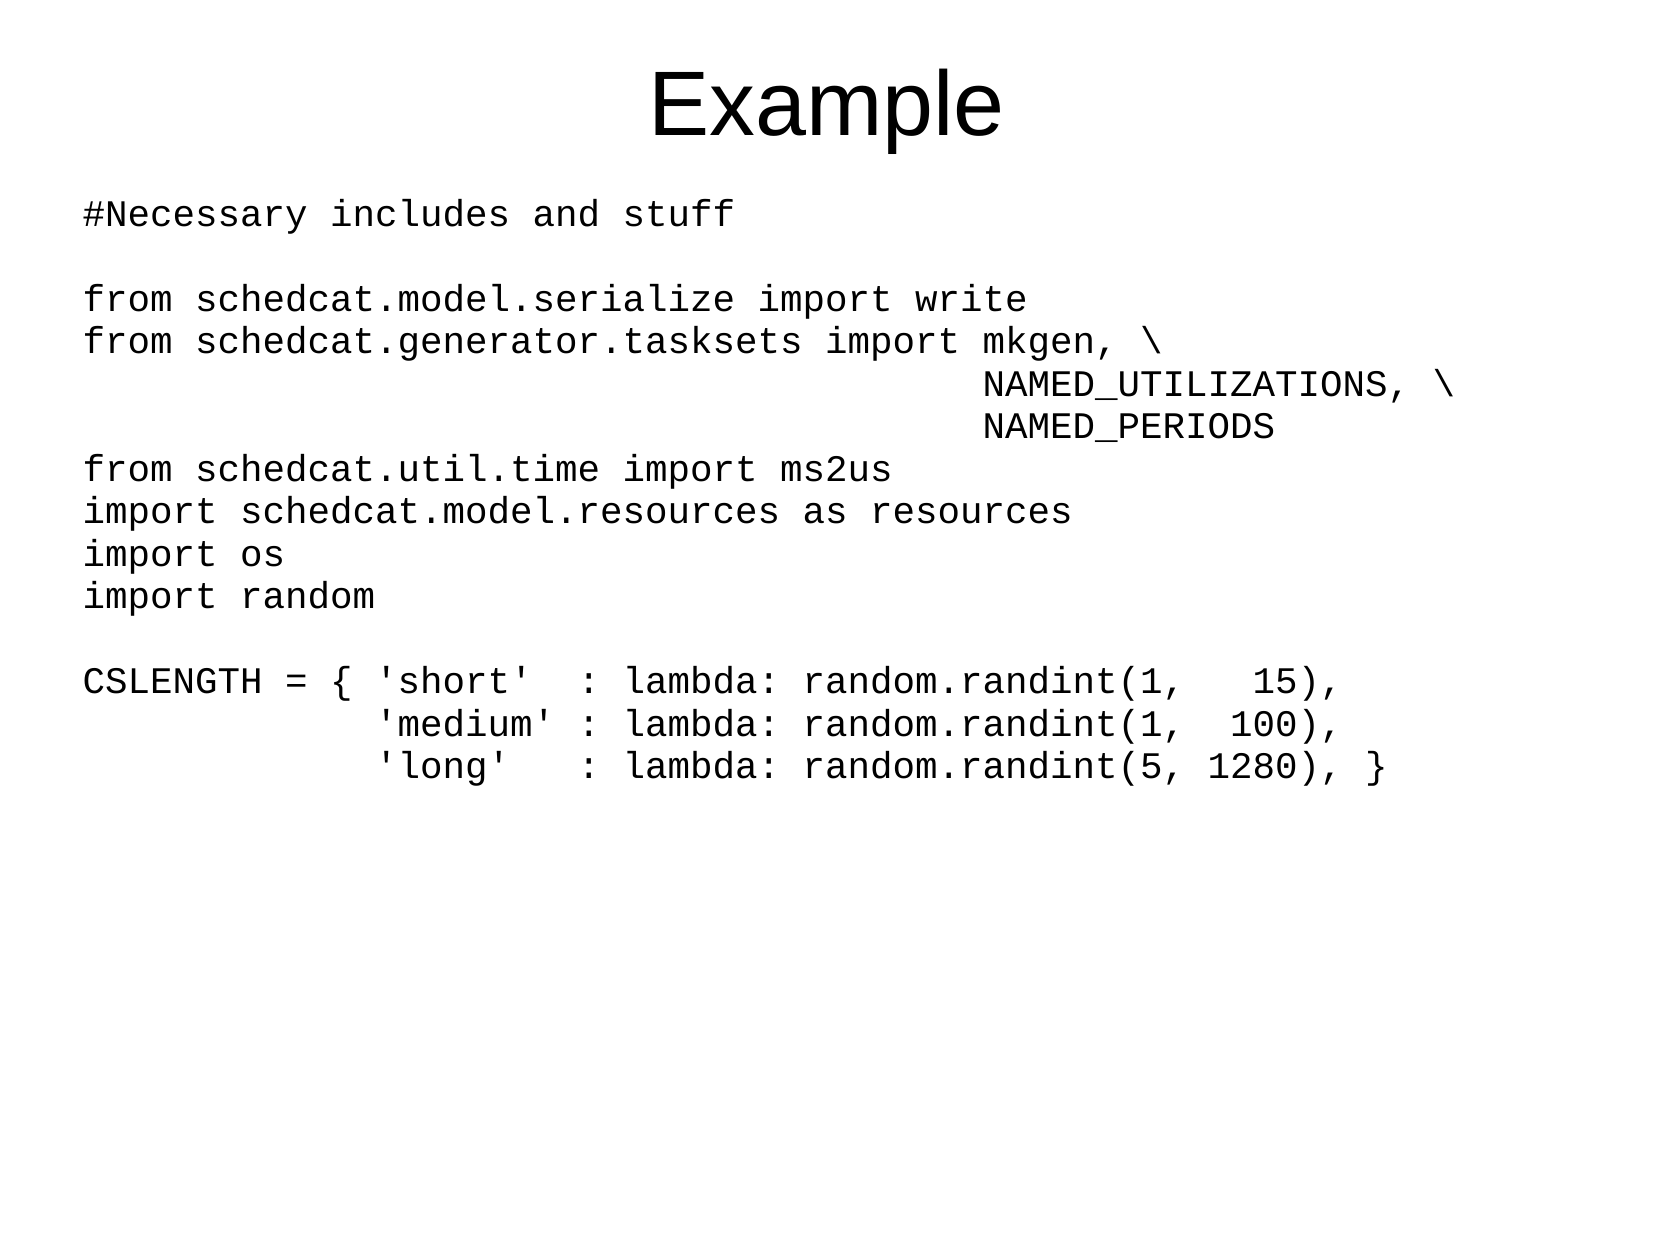

# Example
#Necessary includes and stuff
from schedcat.model.serialize import write
from schedcat.generator.tasksets import mkgen, \
 NAMED_UTILIZATIONS, \
 NAMED_PERIODS
from schedcat.util.time import ms2us
import schedcat.model.resources as resources
import os
import random
CSLENGTH = { 'short' : lambda: random.randint(1, 15),
 'medium' : lambda: random.randint(1, 100),
 'long' : lambda: random.randint(5, 1280), }